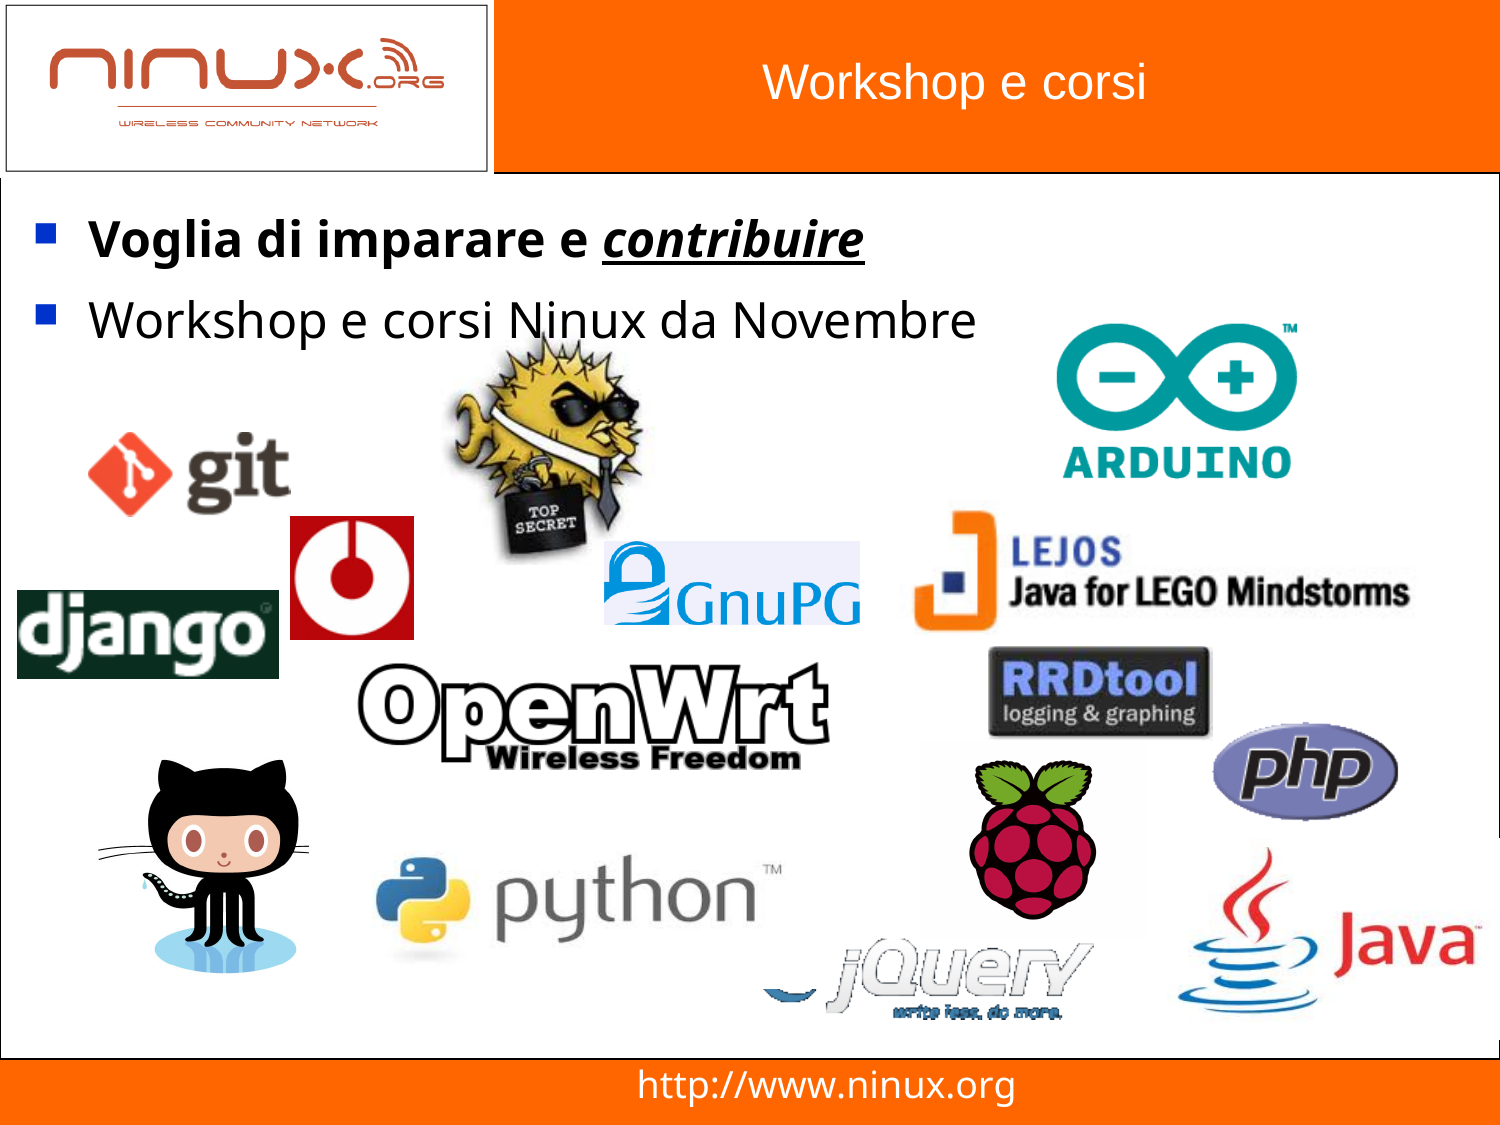

# Workshop e corsi
Voglia di imparare e contribuire
Workshop e corsi Ninux da Novembre
http://www.ninux.org